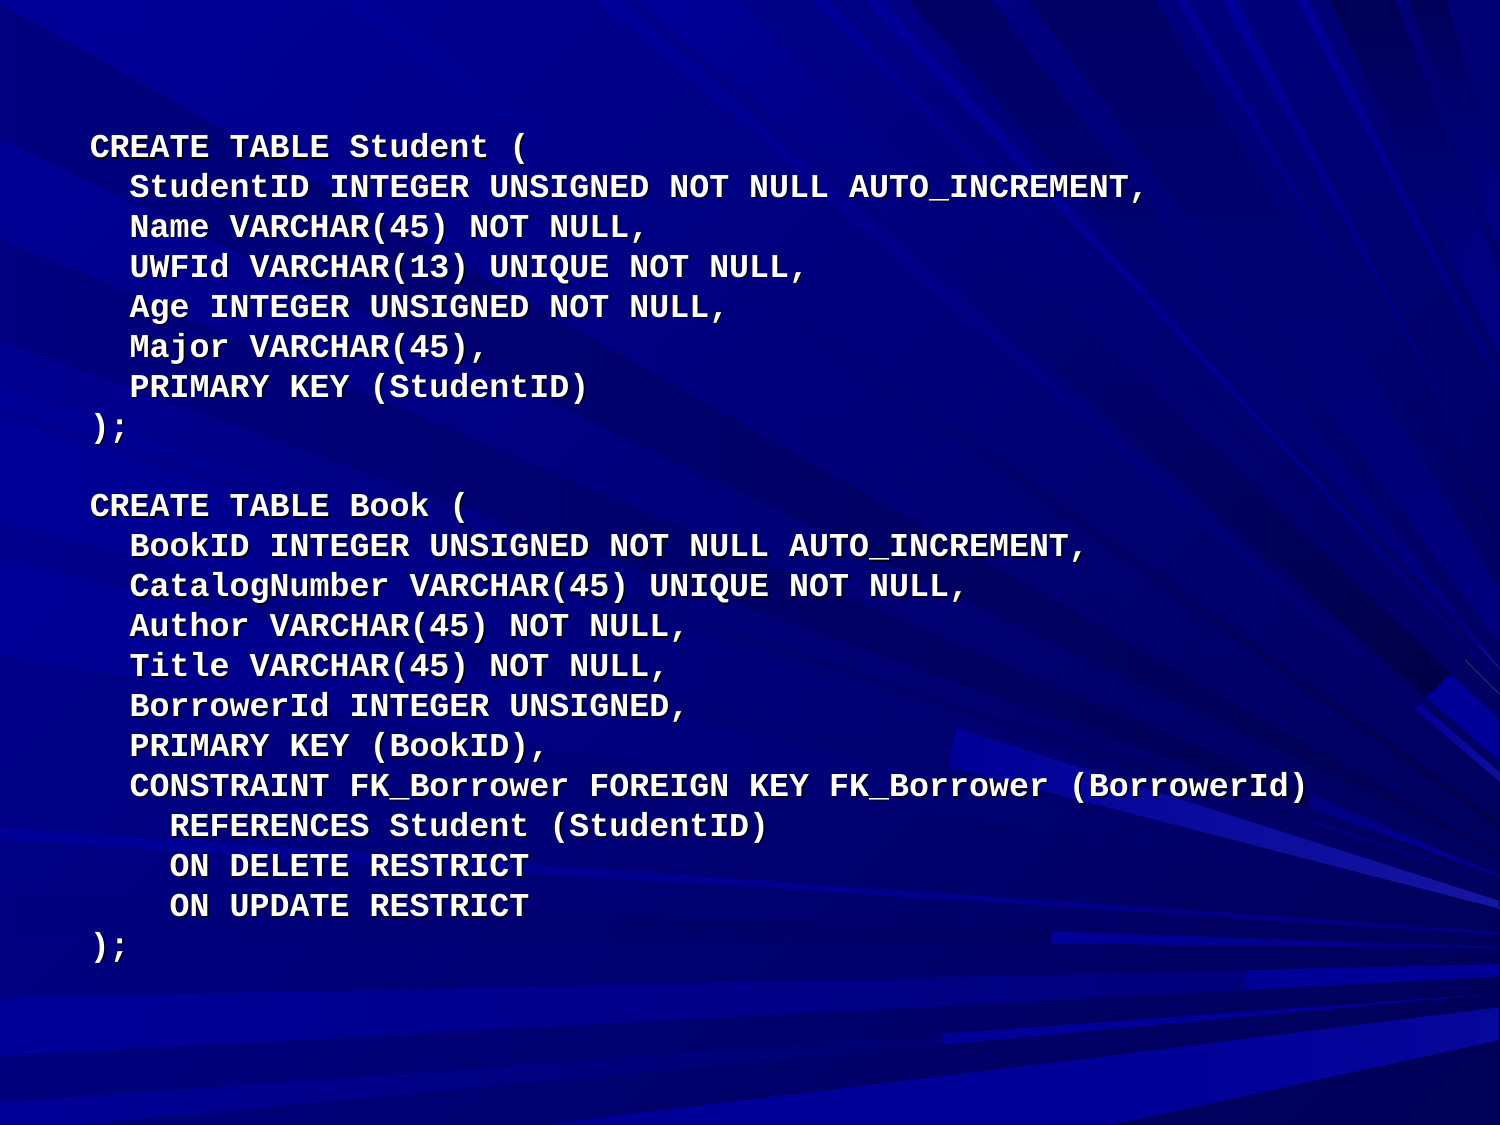

# CREATE TABLE Student ( StudentID INTEGER UNSIGNED NOT NULL AUTO_INCREMENT, Name VARCHAR(45) NOT NULL, UWFId VARCHAR(13) UNIQUE NOT NULL, Age INTEGER UNSIGNED NOT NULL, Major VARCHAR(45), PRIMARY KEY (StudentID) ); CREATE TABLE Book ( BookID INTEGER UNSIGNED NOT NULL AUTO_INCREMENT, CatalogNumber VARCHAR(45) UNIQUE NOT NULL, Author VARCHAR(45) NOT NULL, Title VARCHAR(45) NOT NULL, BorrowerId INTEGER UNSIGNED, PRIMARY KEY (BookID), CONSTRAINT FK_Borrower FOREIGN KEY FK_Borrower (BorrowerId) REFERENCES Student (StudentID) ON DELETE RESTRICT ON UPDATE RESTRICT );